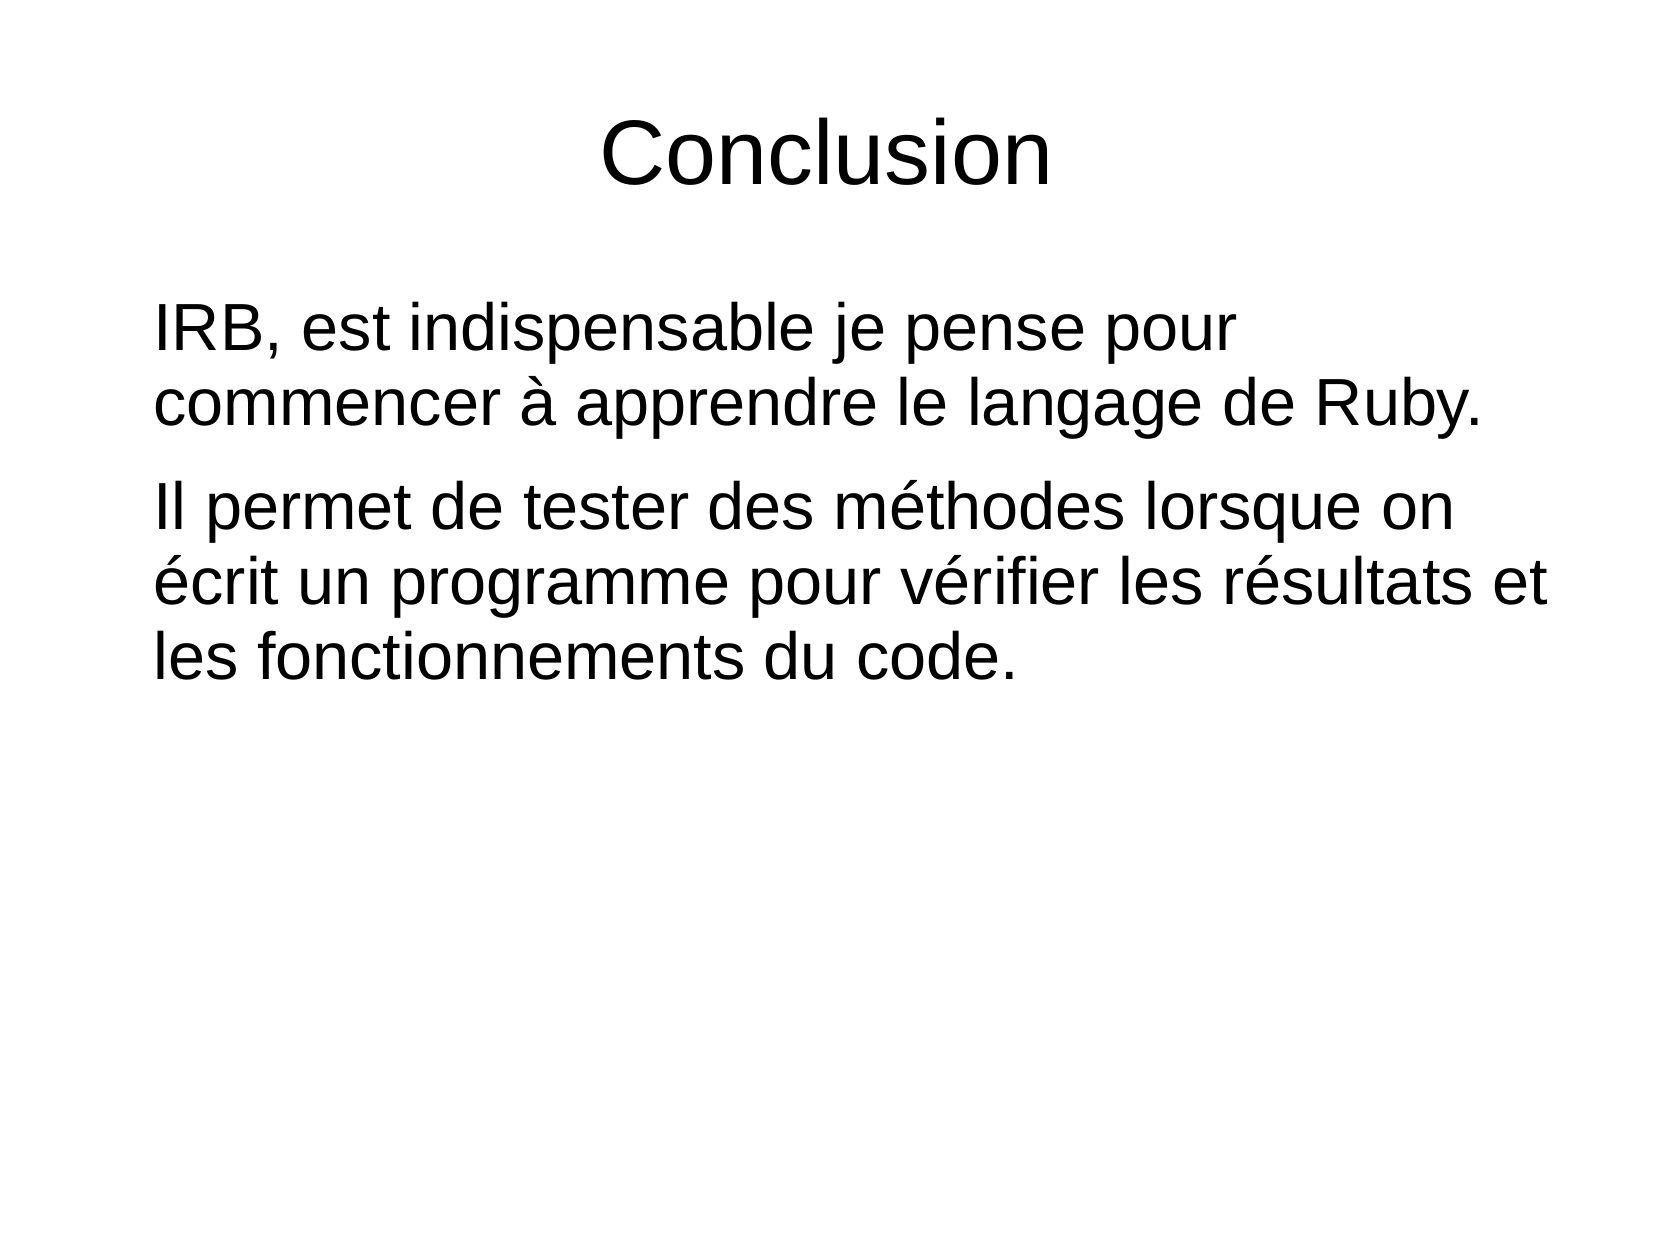

# Conclusion
IRB, est indispensable je pense pour commencer à apprendre le langage de Ruby.
Il permet de tester des méthodes lorsque on écrit un programme pour vérifier les résultats et les fonctionnements du code.